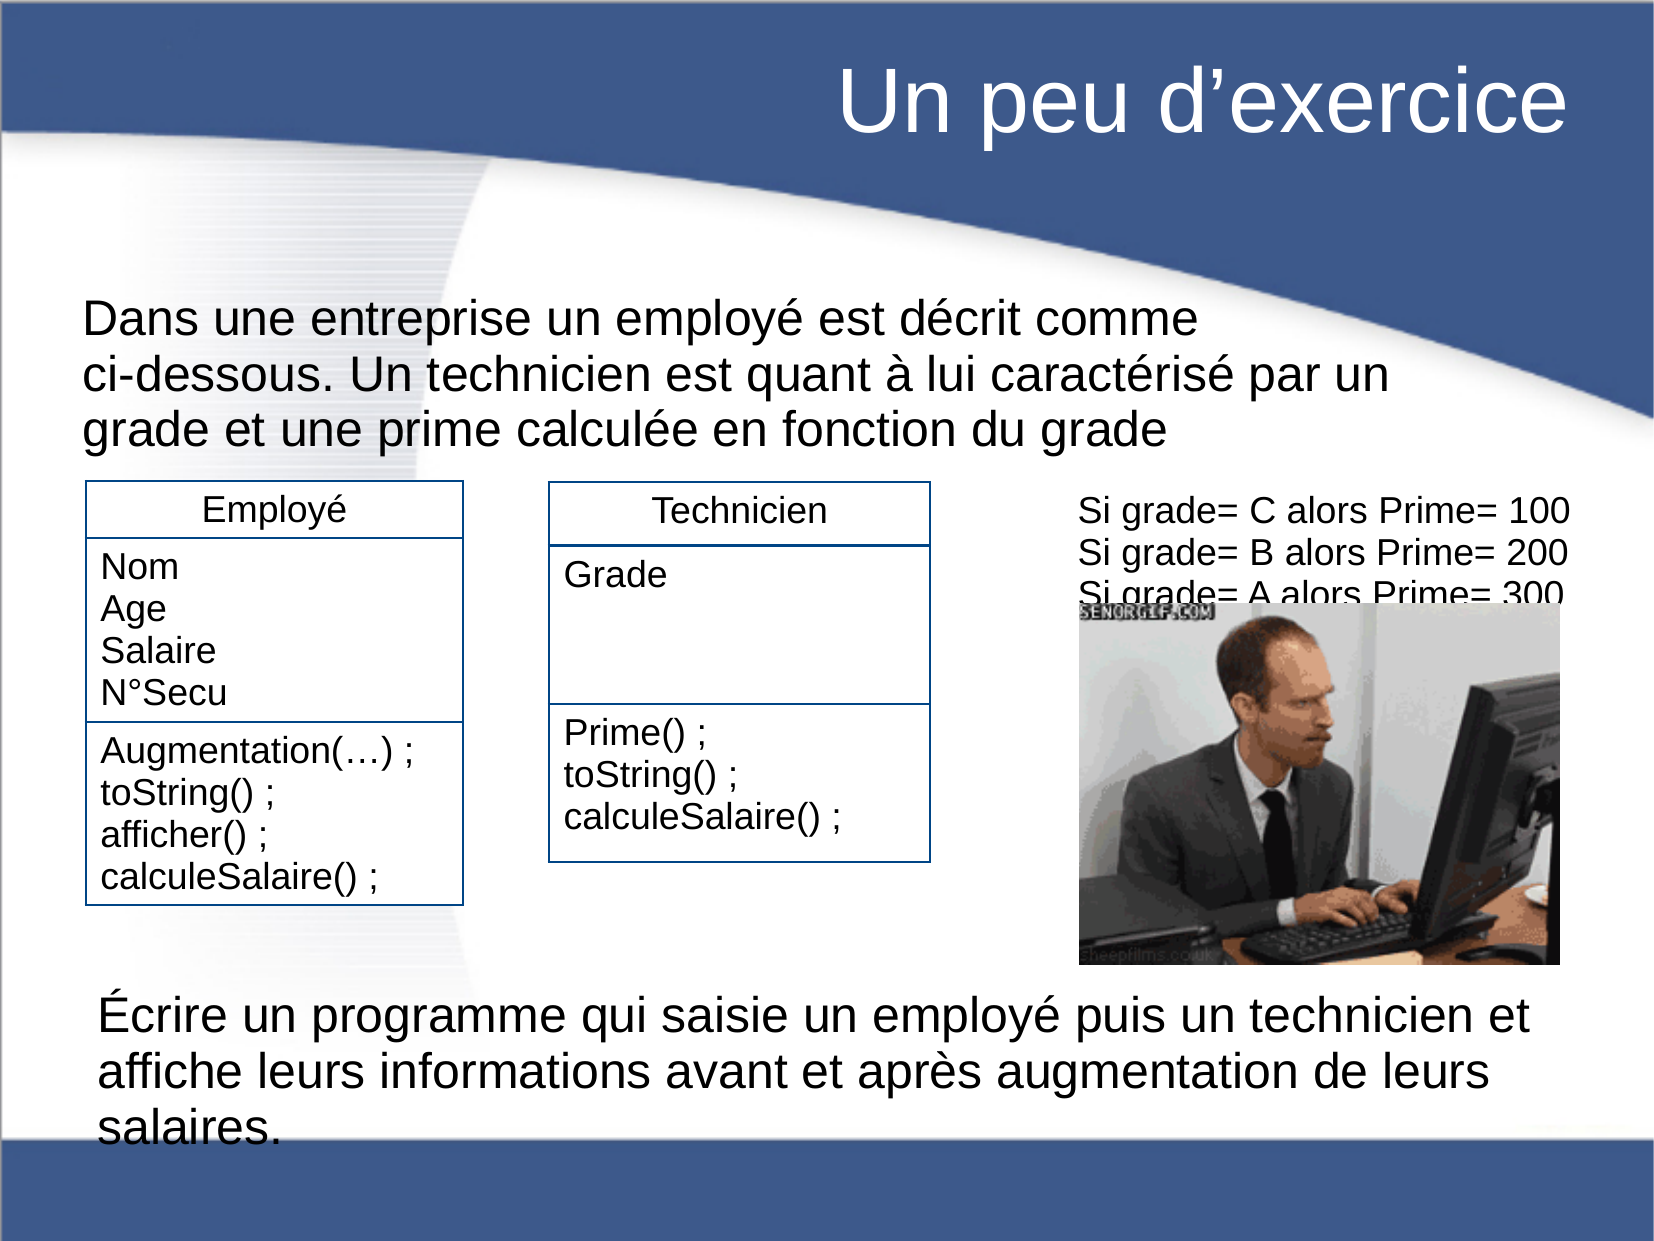

# Un peu d’exercice
Dans une entreprise un employé est décrit comme
ci-dessous. Un technicien est quant à lui caractérisé par un
grade et une prime calculée en fonction du grade
| Employé |
| --- |
| Nom Age Salaire N°Secu |
| Augmentation(…) ; toString() ; afficher() ; calculeSalaire() ; |
| Technicien |
| --- |
| Grade |
| Prime() ; toString() ; calculeSalaire() ; |
Si grade= C alors Prime= 100
Si grade= B alors Prime= 200
Si grade= A alors Prime= 300
Écrire un programme qui saisie un employé puis un technicien et affiche leurs informations avant et après augmentation de leurs salaires.